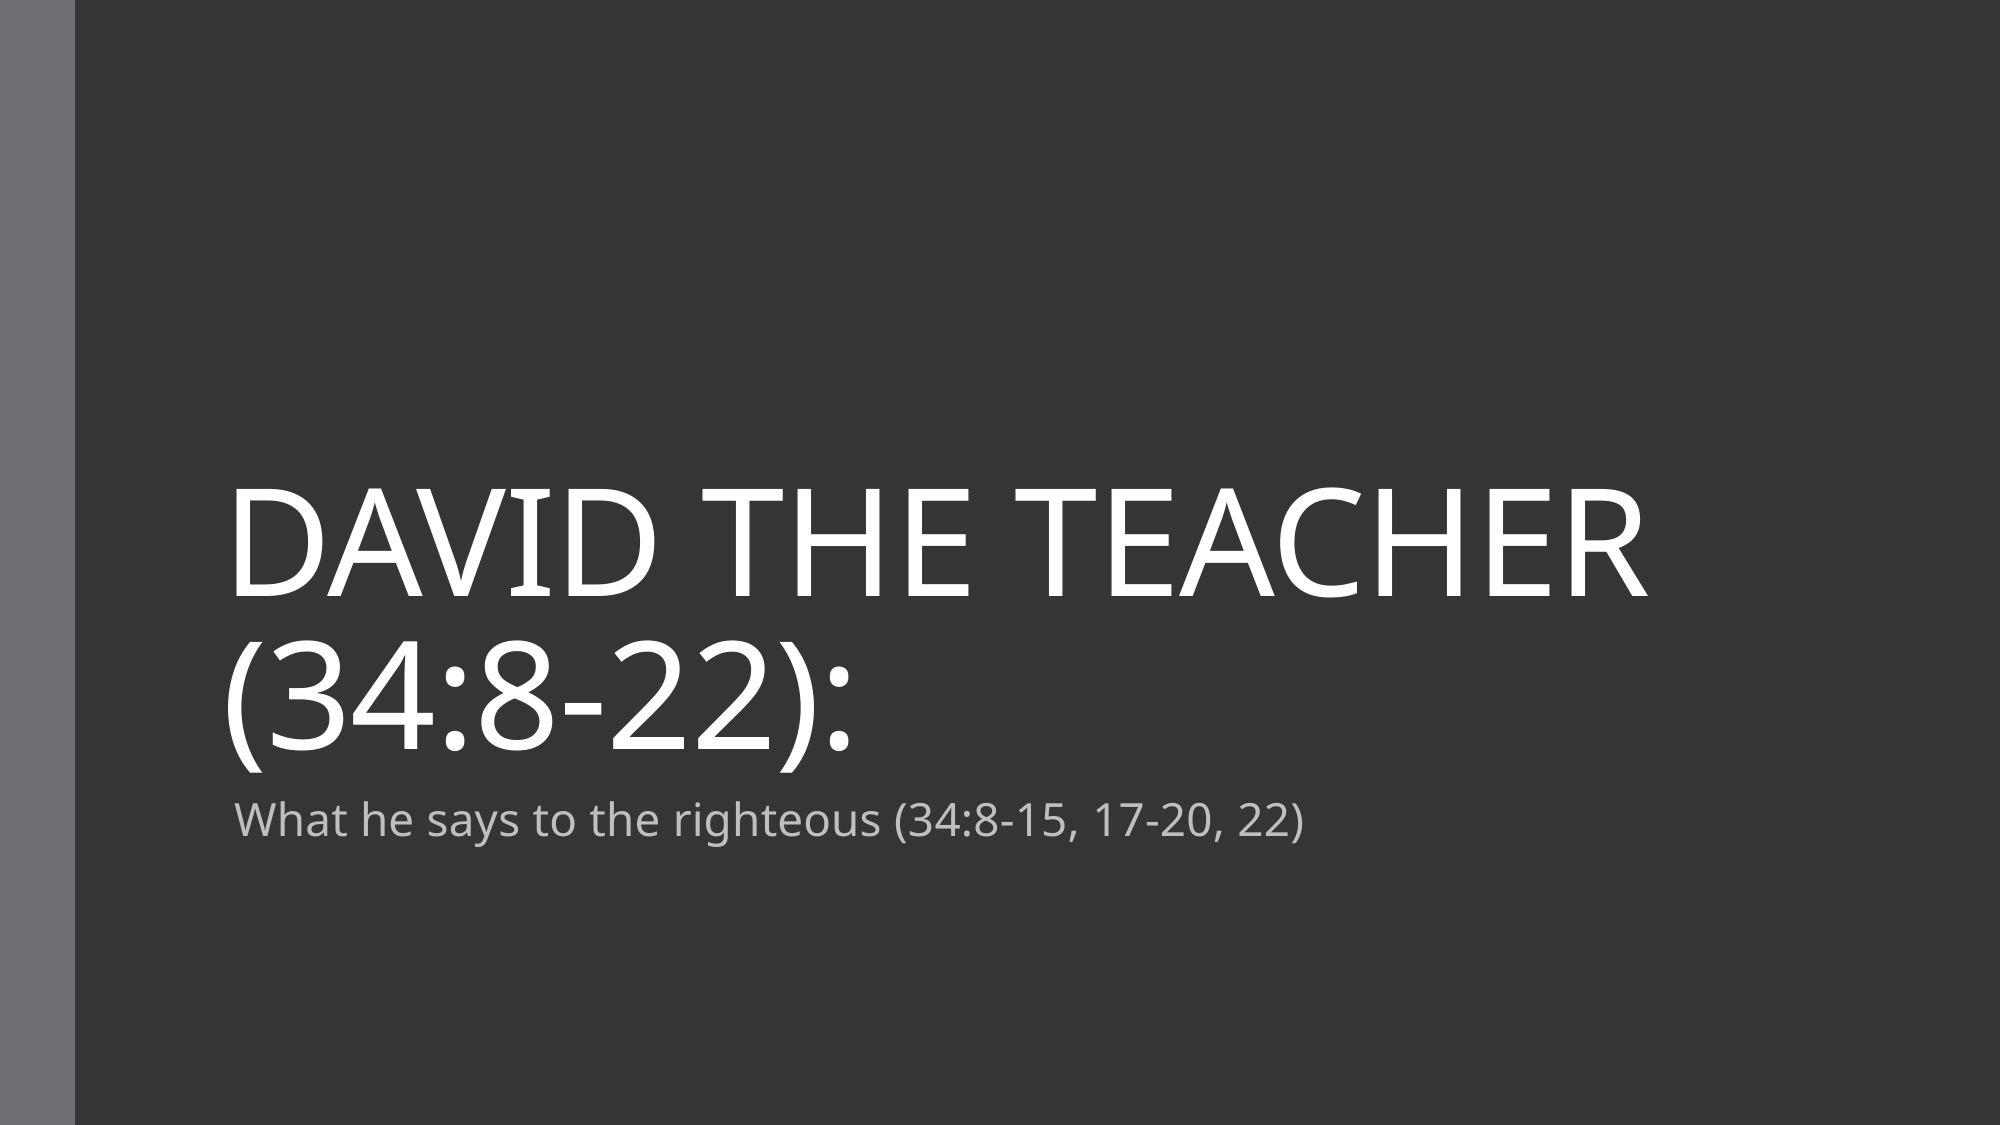

# DAVID THE TEACHER (34:8-22):
 What he says to the righteous (34:8-15, 17-20, 22)